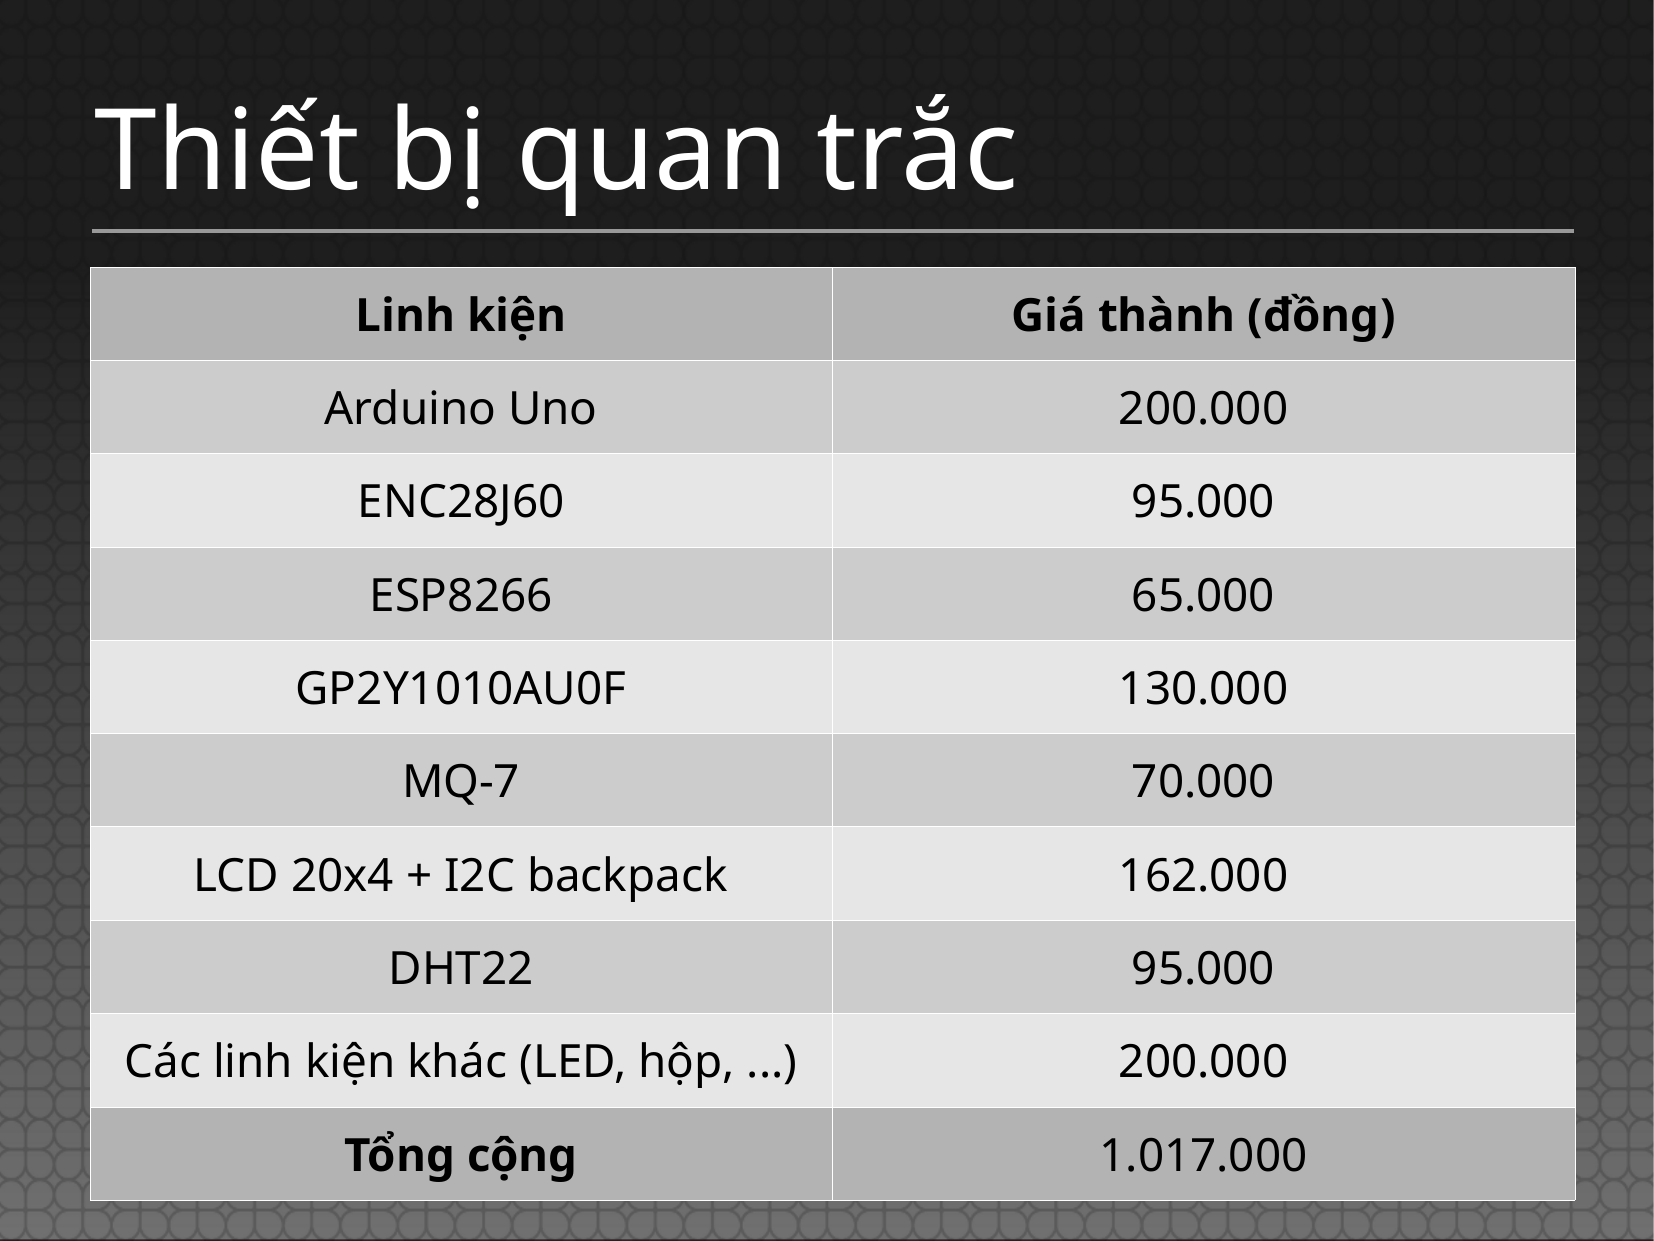

# Thiết bị quan trắc
| Linh kiện | Giá thành (đồng) |
| --- | --- |
| Arduino Uno | 200.000 |
| ENC28J60 | 95.000 |
| ESP8266 | 65.000 |
| GP2Y1010AU0F | 130.000 |
| MQ-7 | 70.000 |
| LCD 20x4 + I2C backpack | 162.000 |
| DHT22 | 95.000 |
| Các linh kiện khác (LED, hộp, ...) | 200.000 |
| Tổng cộng | 1.017.000 |